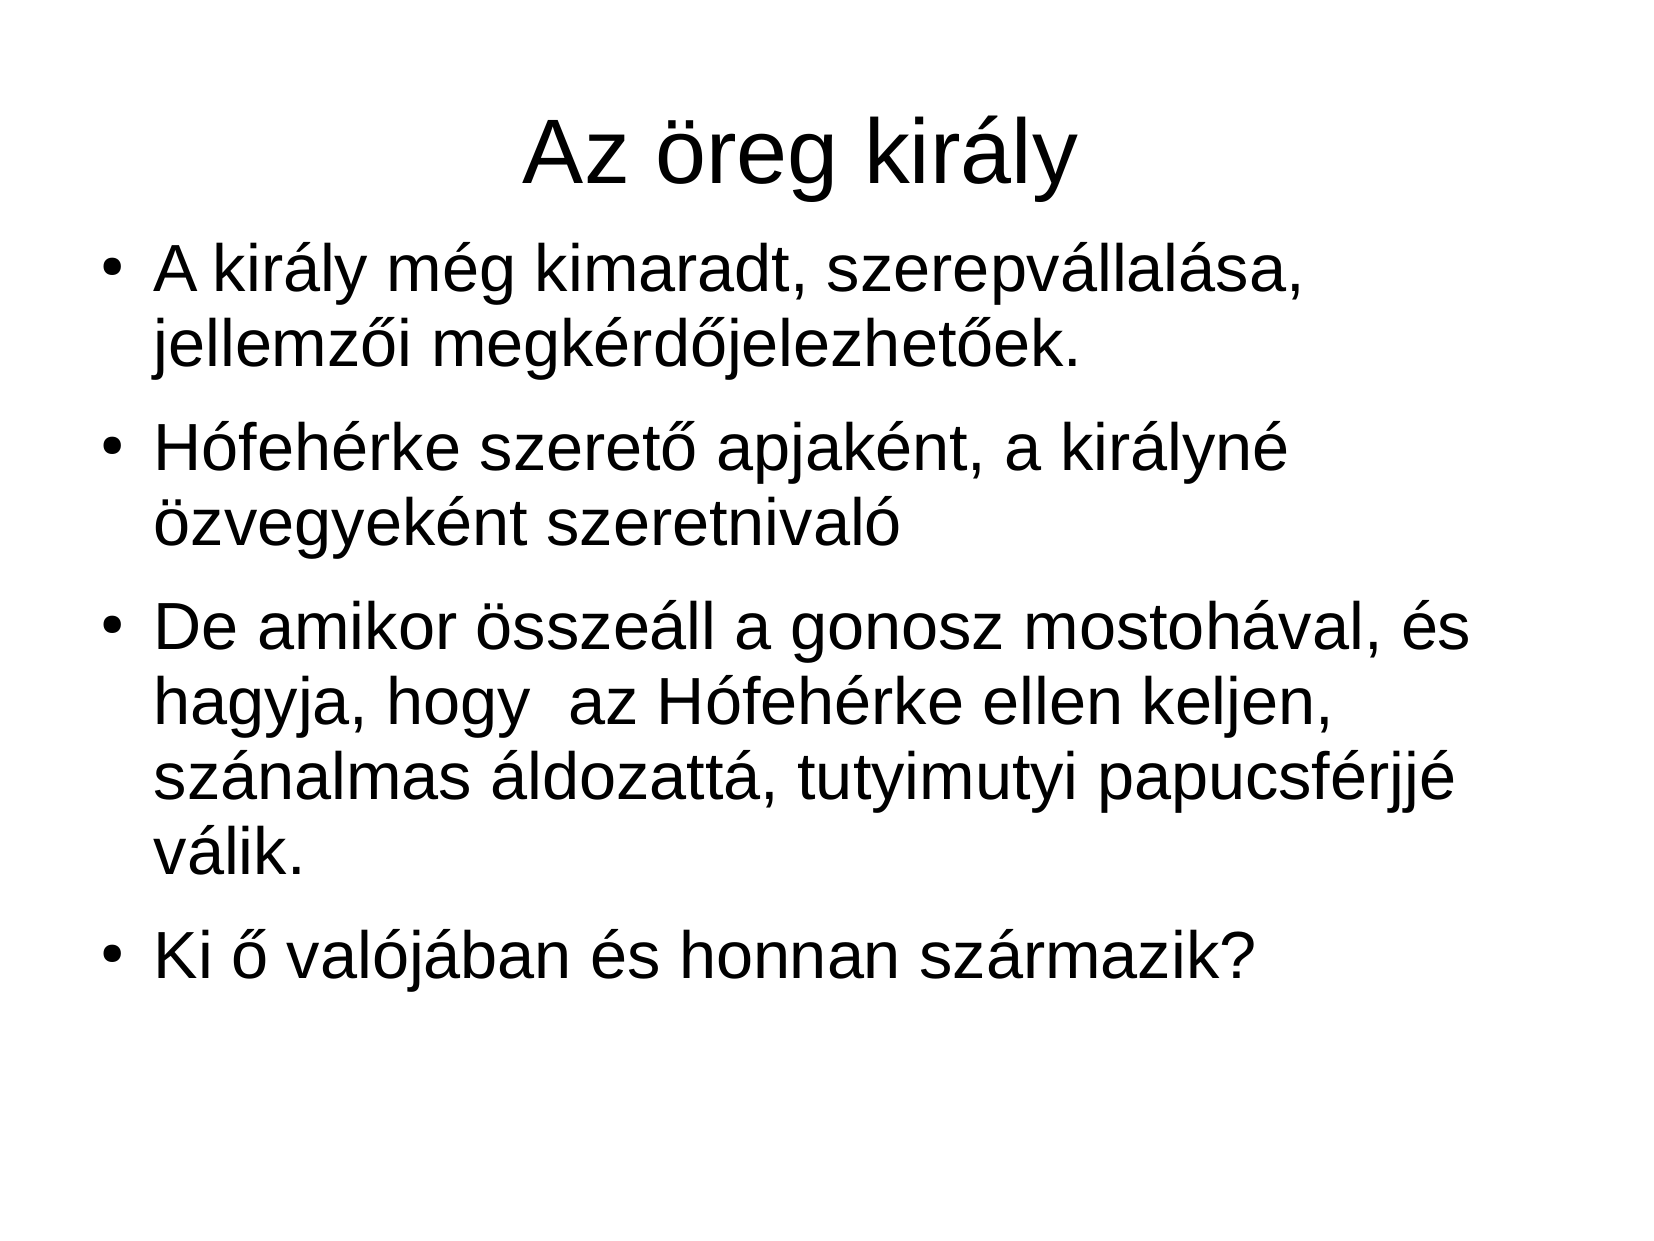

# Az öreg király
A király még kimaradt, szerepvállalása, jellemzői megkérdőjelezhetőek.
Hófehérke szerető apjaként, a királyné özvegyeként szeretnivaló
De amikor összeáll a gonosz mostohával, és hagyja, hogy az Hófehérke ellen keljen, szánalmas áldozattá, tutyimutyi papucsférjjé válik.
Ki ő valójában és honnan származik?